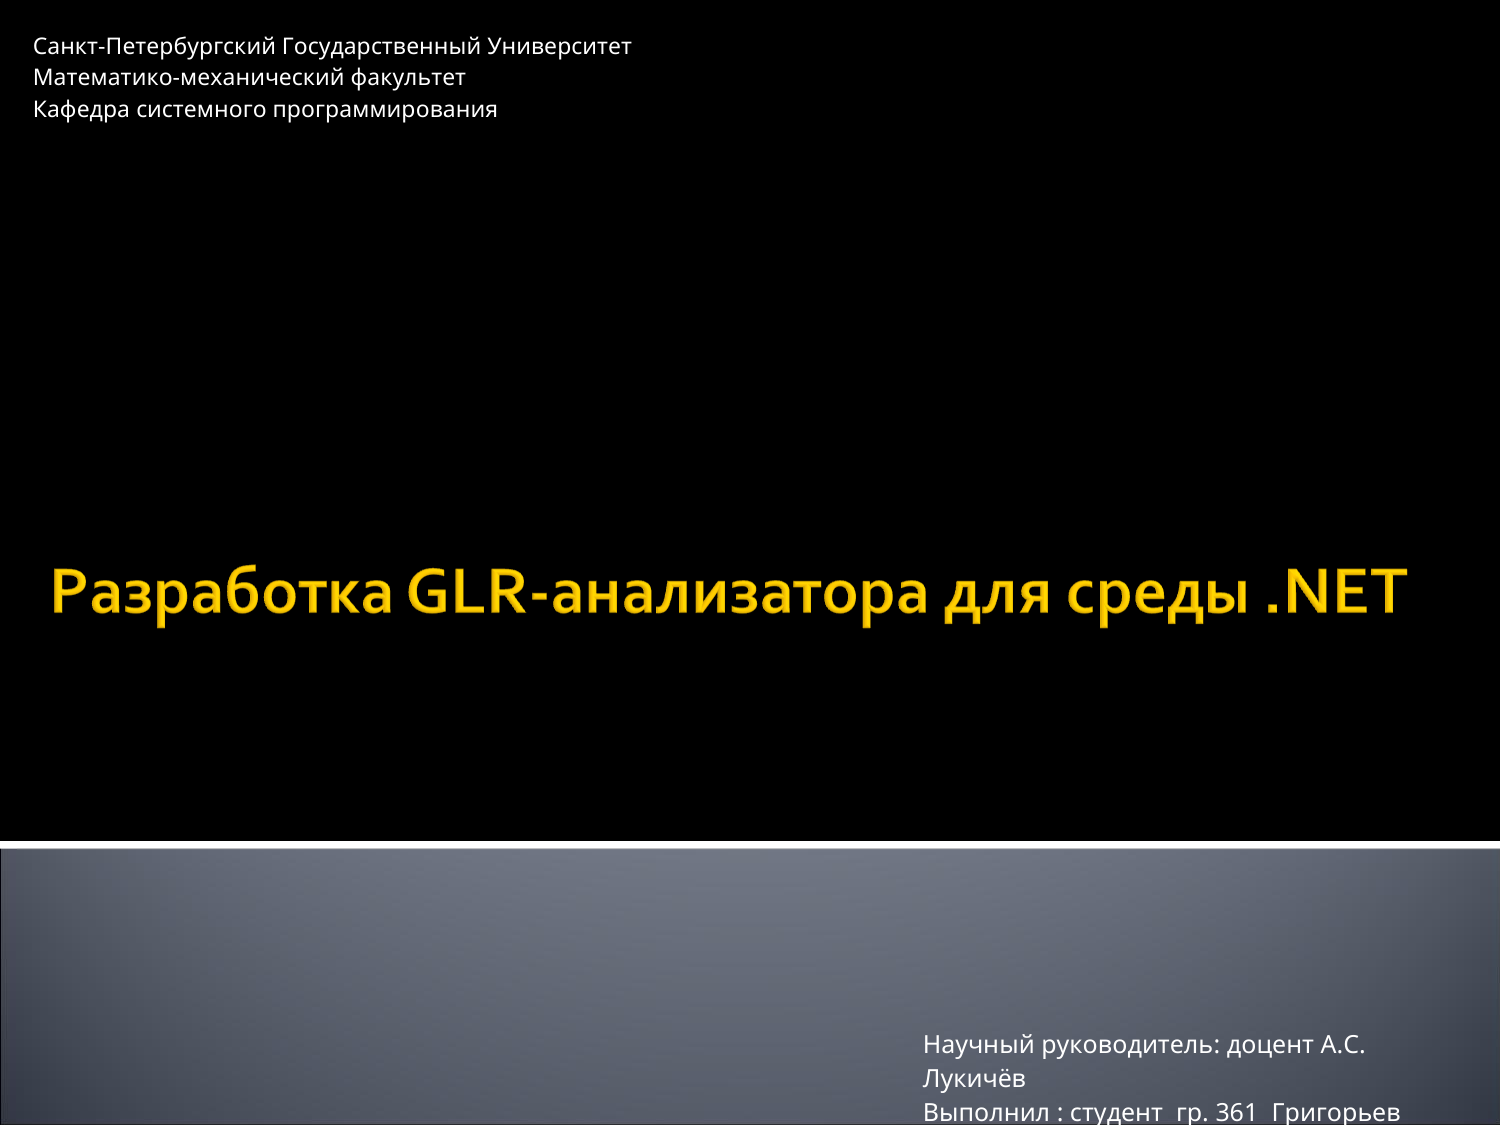

Санкт-Петербургский Государственный Университет
Математико-механический факультет
Кафедра системного программирования
Научный руководитель: доцент А.С. Лукичёв
Выполнил : студент гр. 361 Григорьев Семён